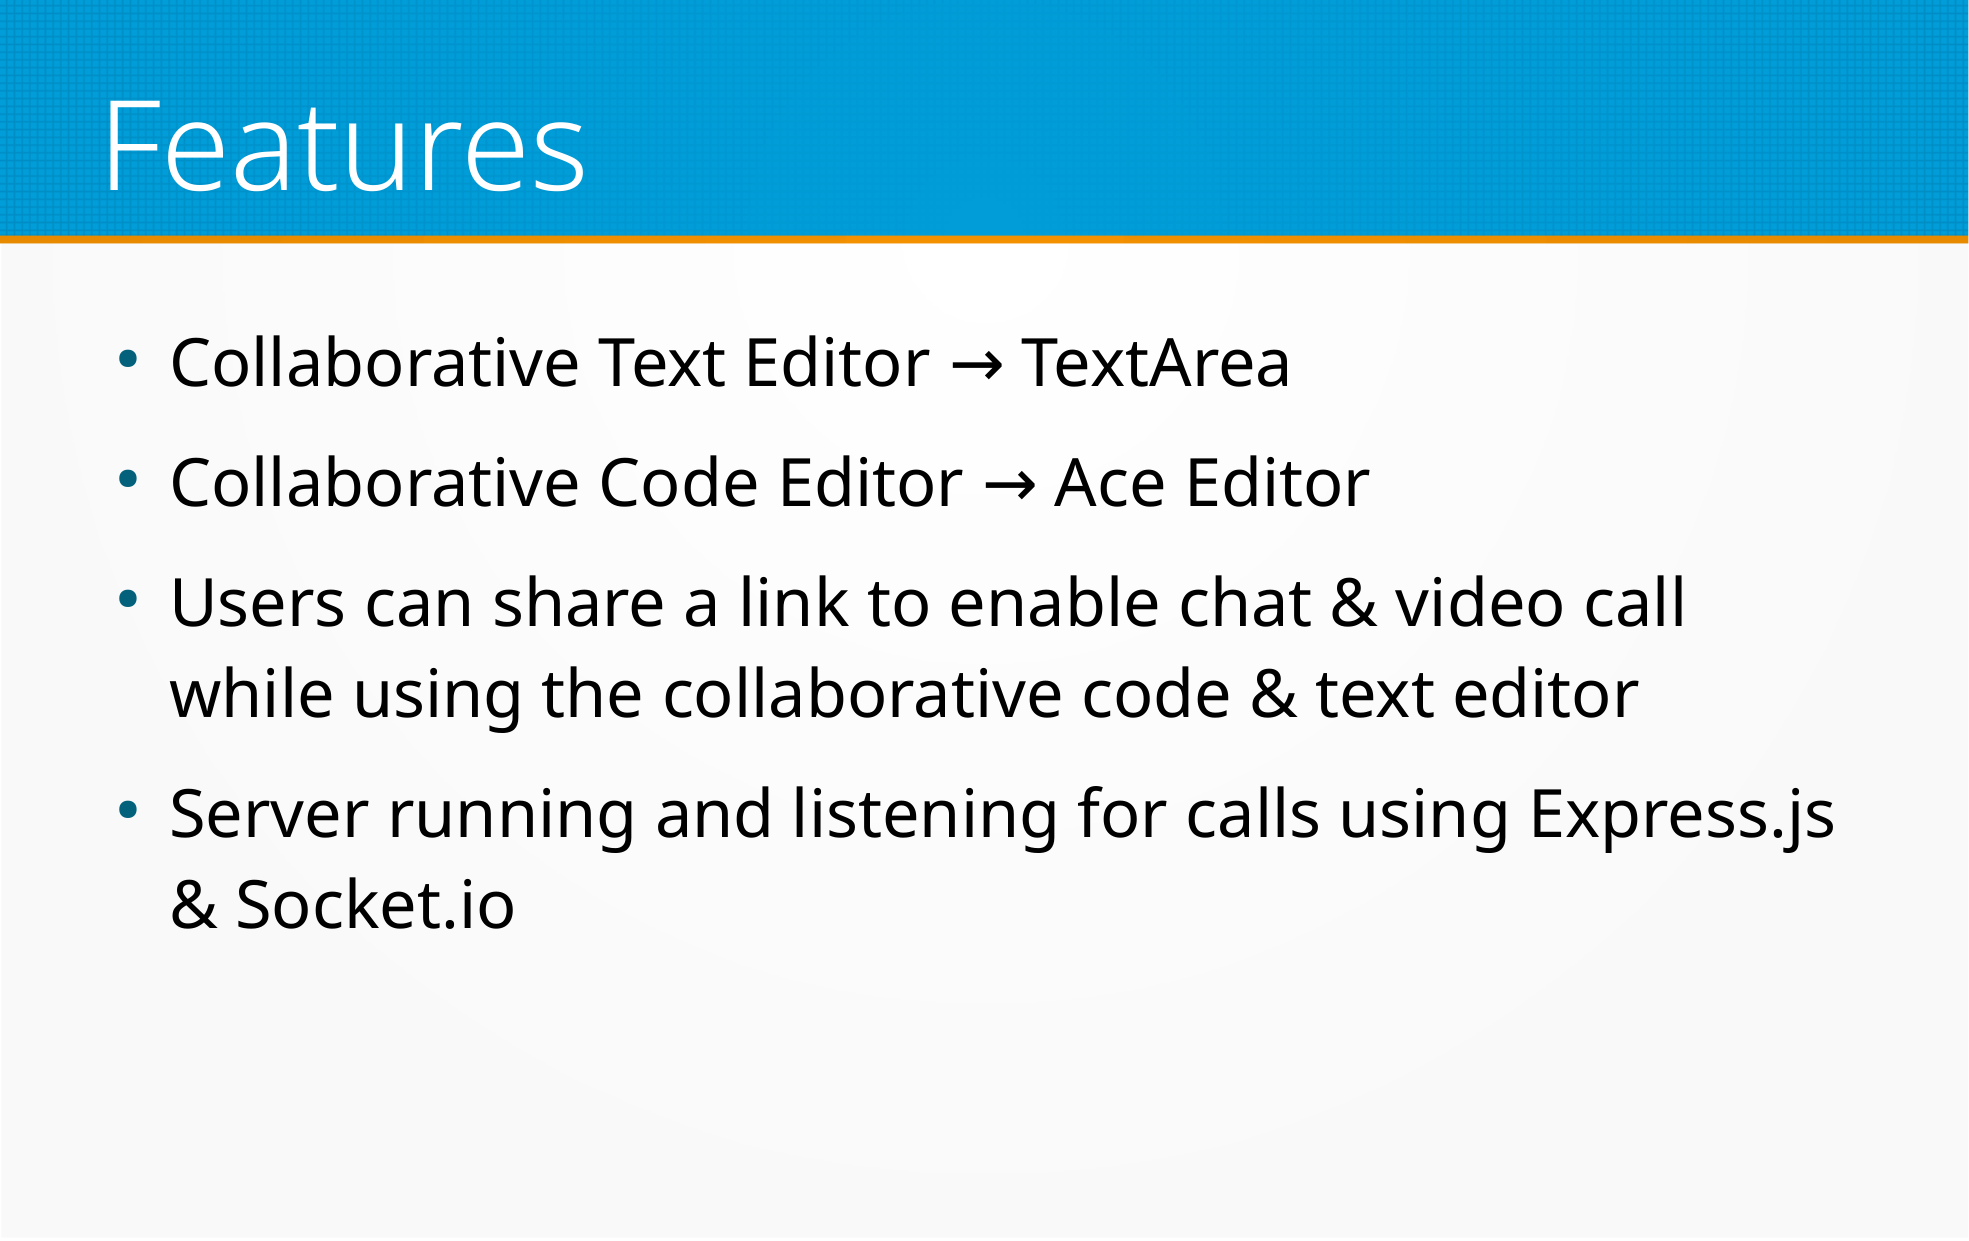

# Features
Collaborative Text Editor → TextArea
Collaborative Code Editor → Ace Editor
Users can share a link to enable chat & video call while using the collaborative code & text editor
Server running and listening for calls using Express.js & Socket.io